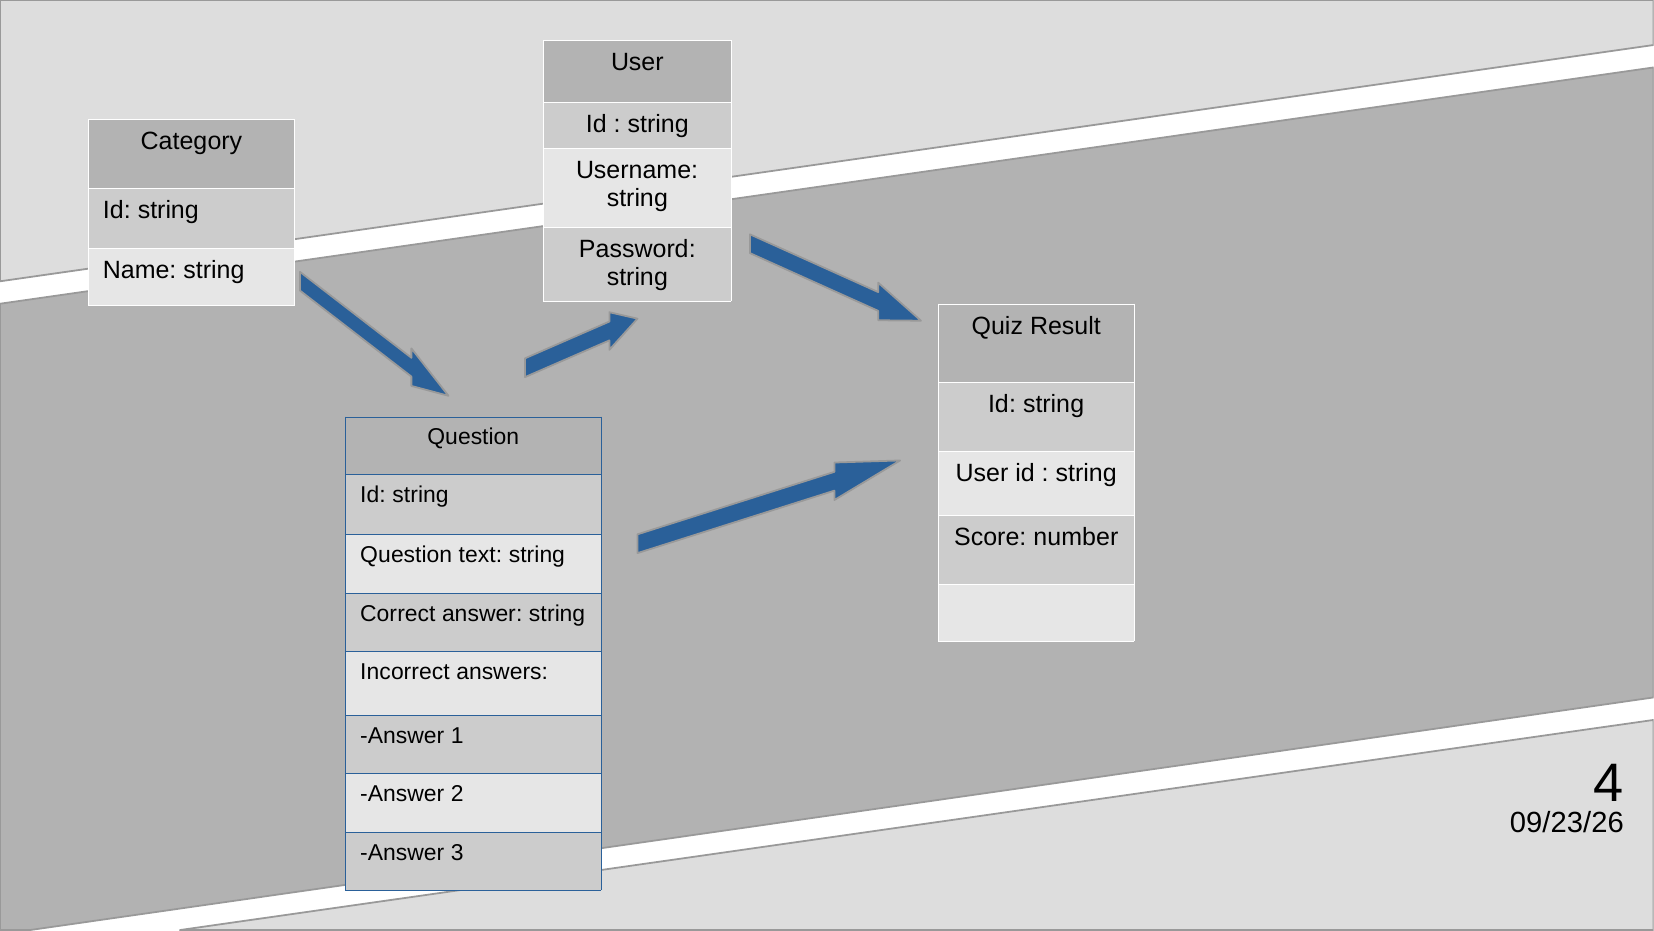

| User |
| --- |
| Id : string |
| Username: string |
| Password: string |
| Category |
| --- |
| Id: string |
| Name: string |
| Quiz Result |
| --- |
| Id: string |
| User id : string |
| Score: number |
| |
| Question |
| --- |
| Id: string |
| Question text: string |
| Correct answer: string |
| Incorrect answers: |
| -Answer 1 |
| -Answer 2 |
| -Answer 3 |
4